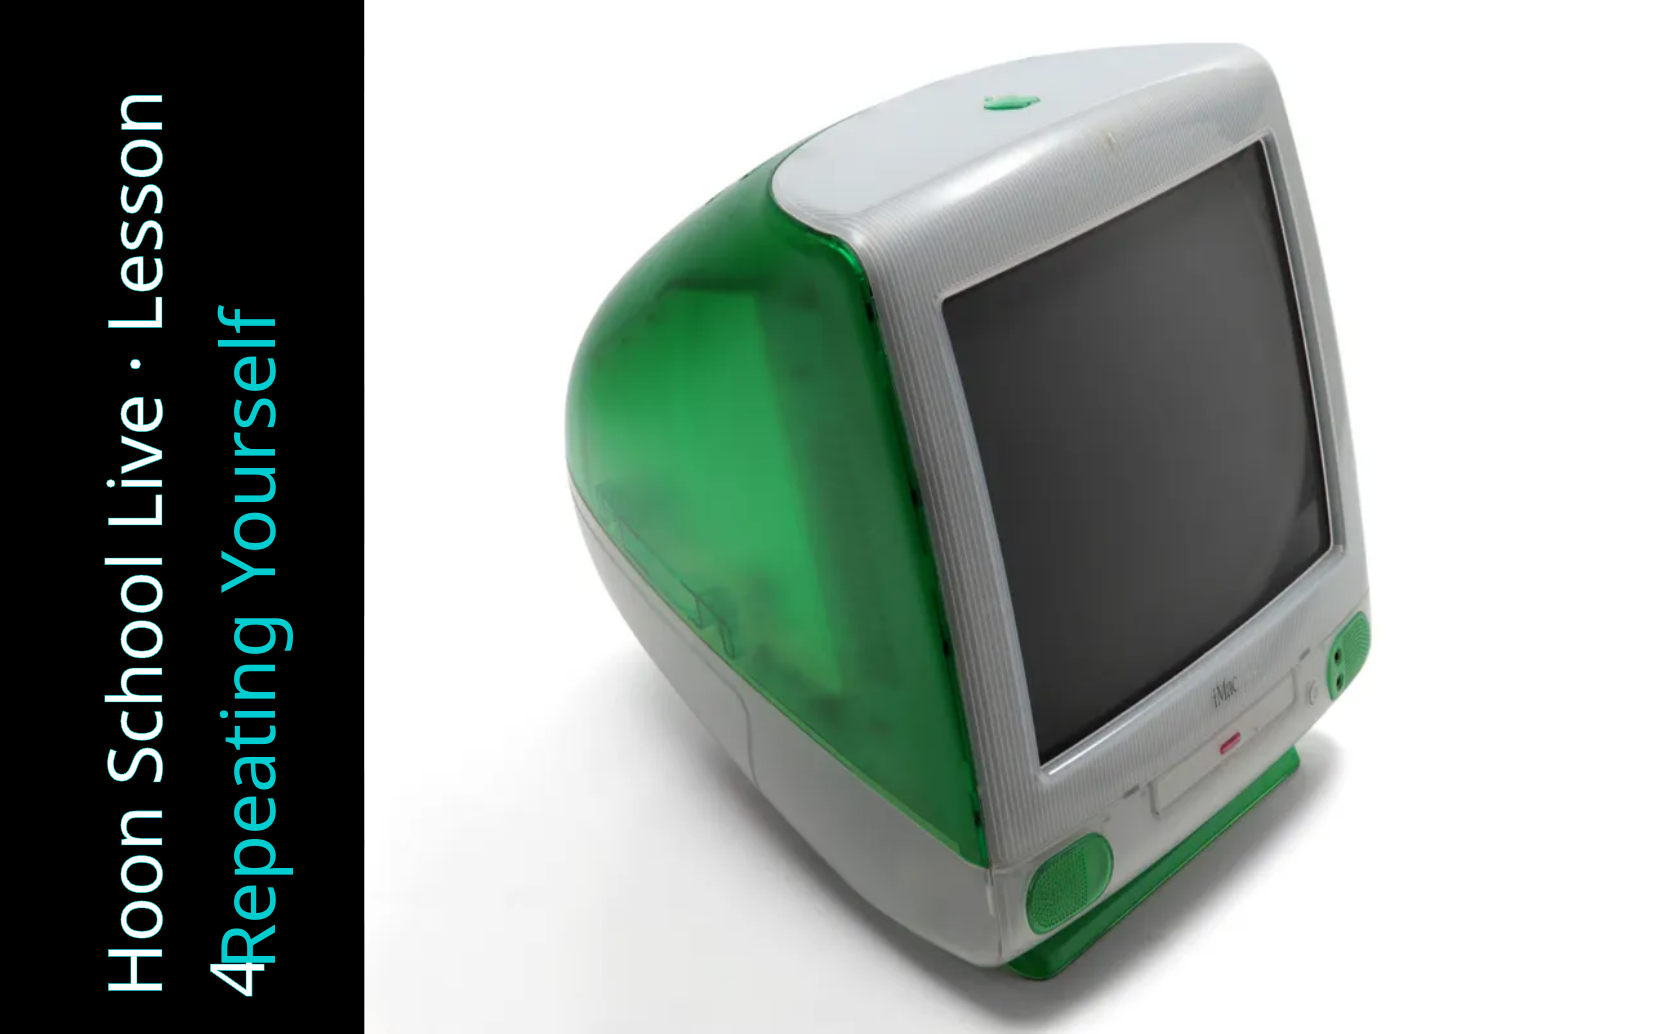

Hoon School Live · Lesson 4
Repeating Yourself